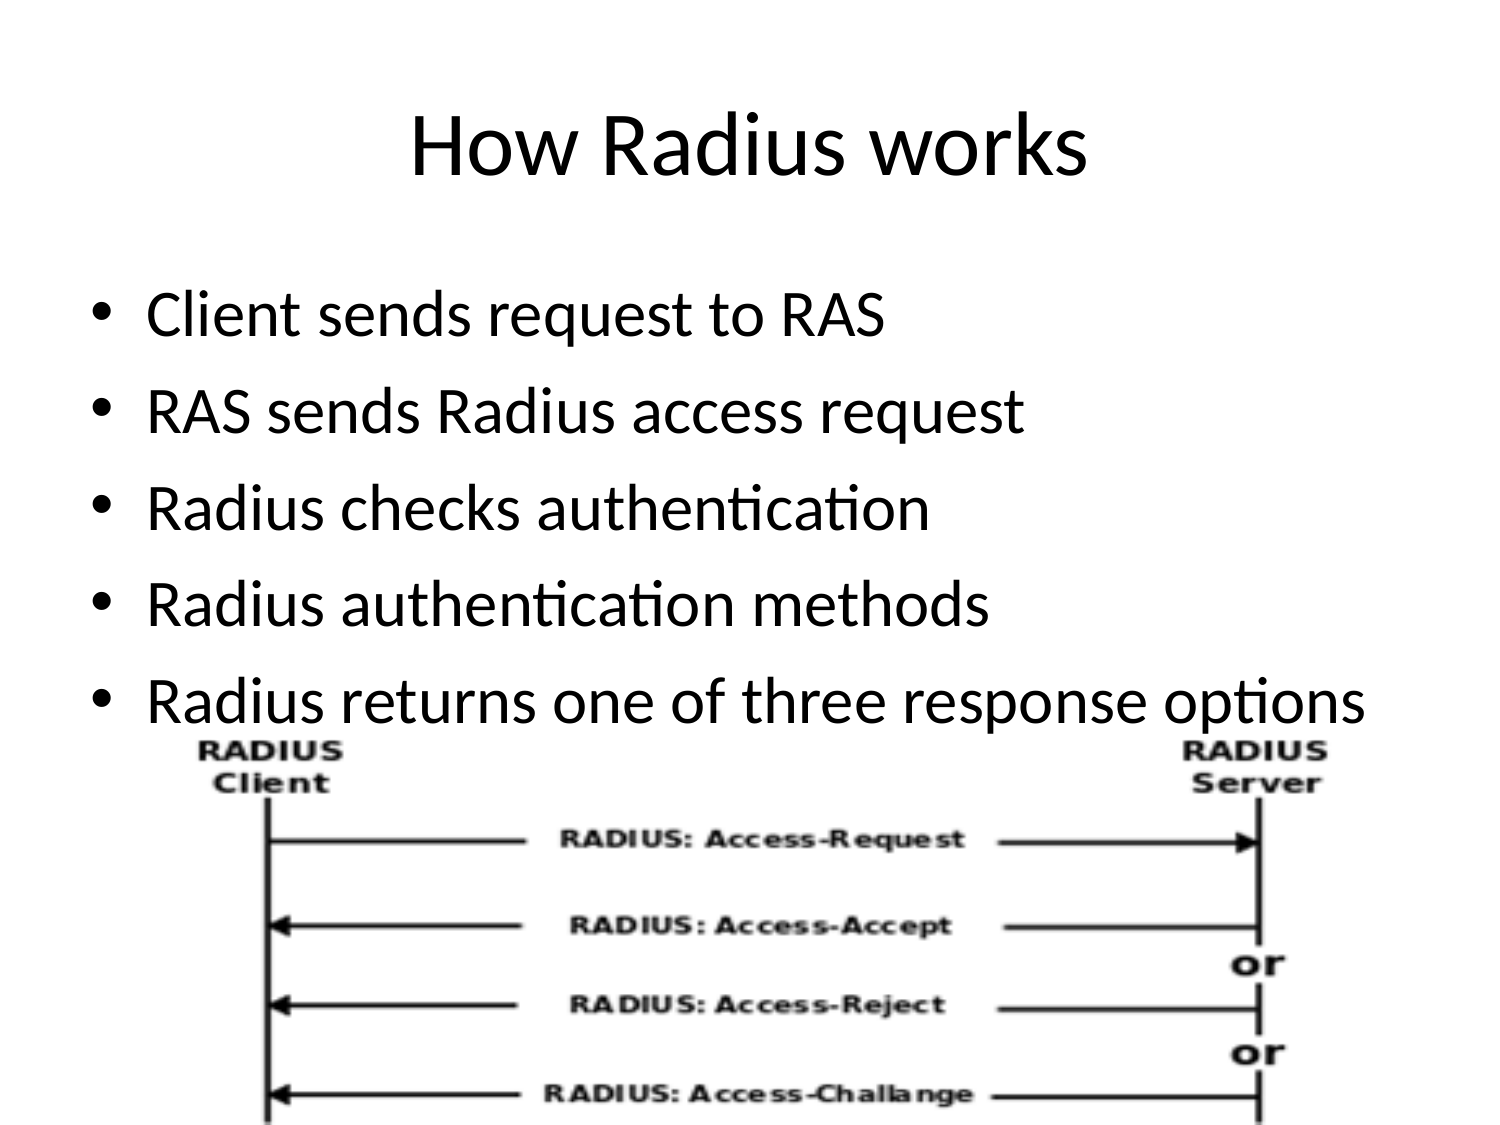

# How Radius works
Client sends request to RAS
RAS sends Radius access request
Radius checks authentication
Radius authentication methods
Radius returns one of three response options